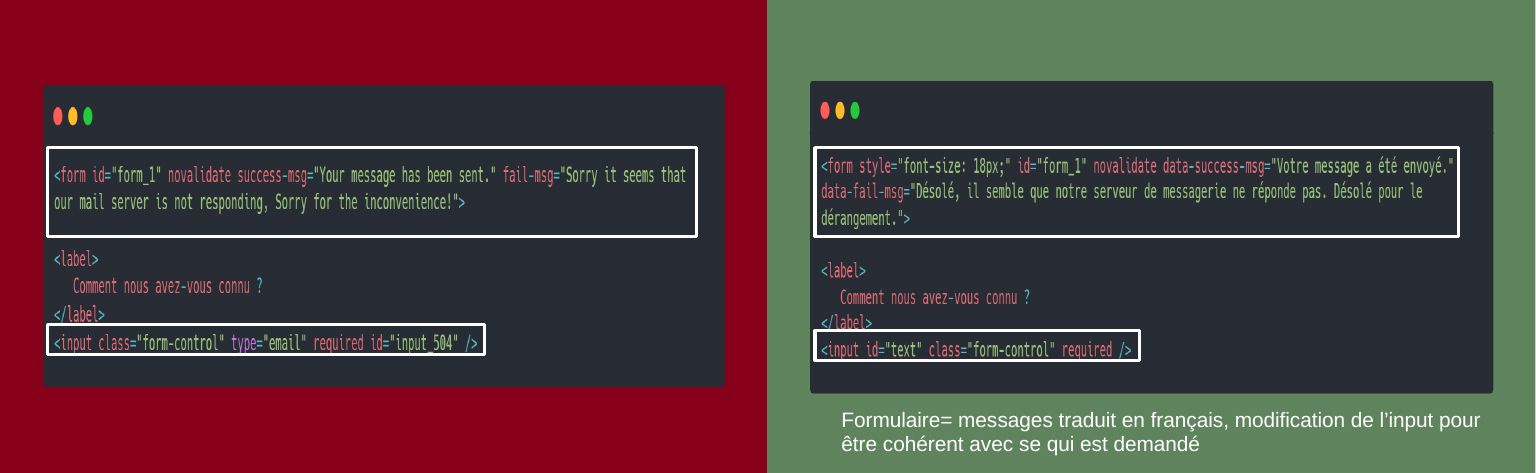

#
Formulaire= messages traduit en français, modification de l’input pour être cohérent avec se qui est demandé